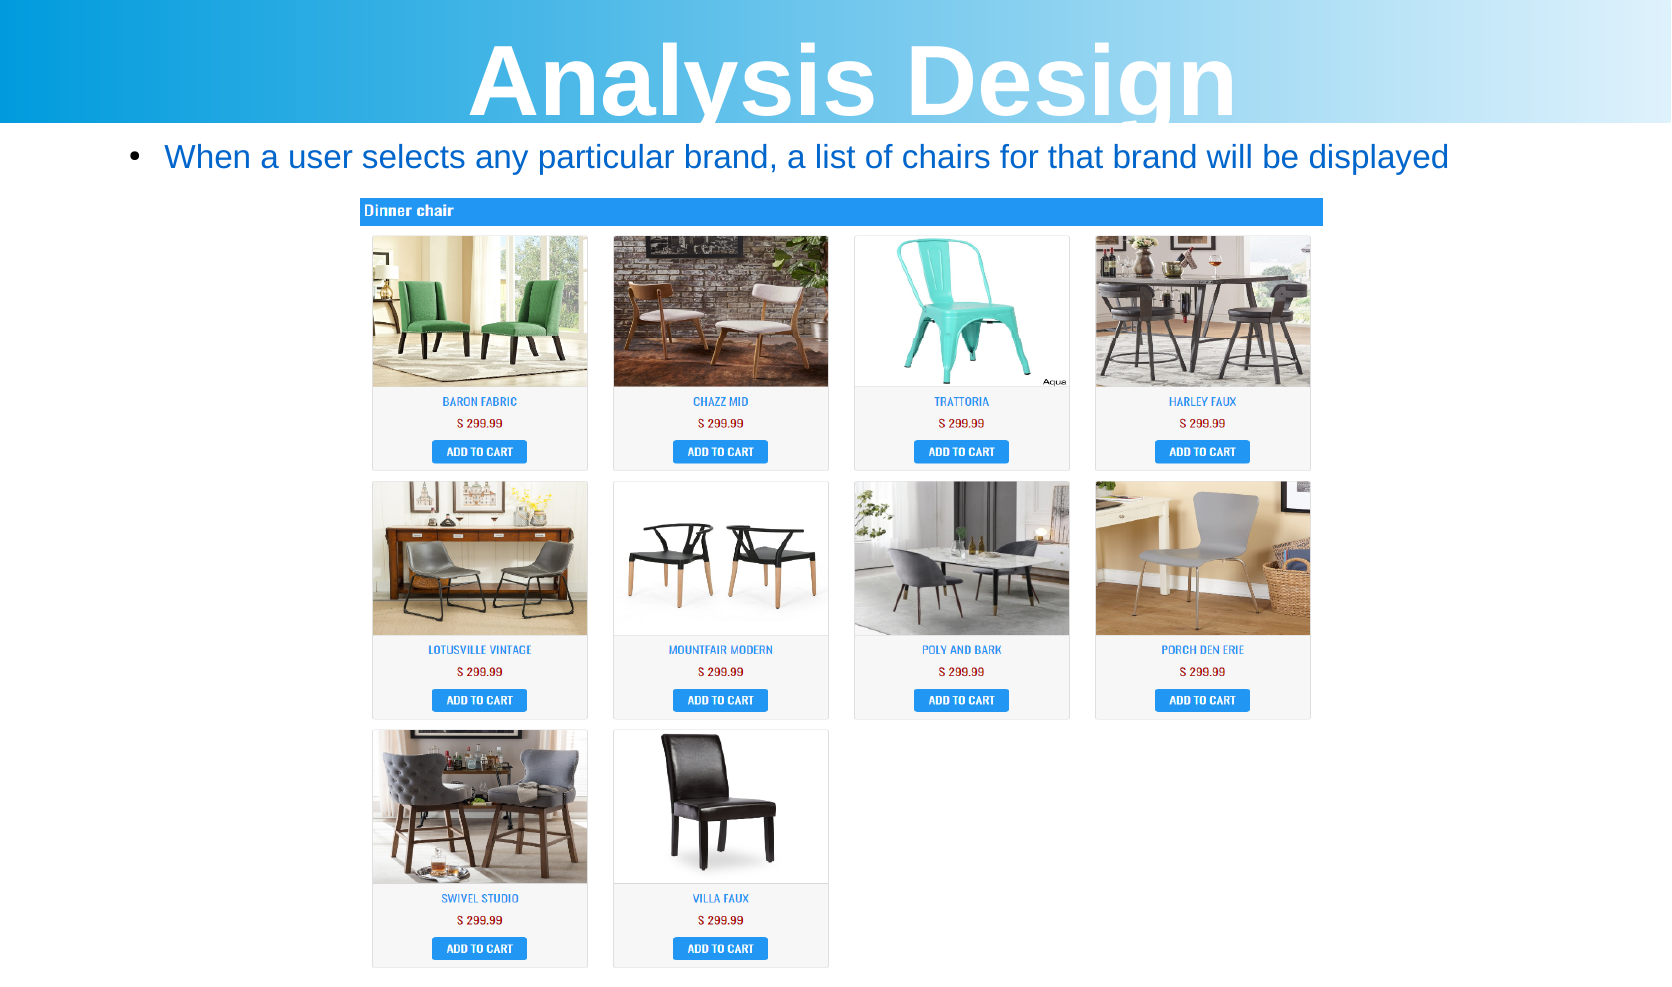

# Analysis Design
When a user selects any particular brand, a list of chairs for that brand will be displayed